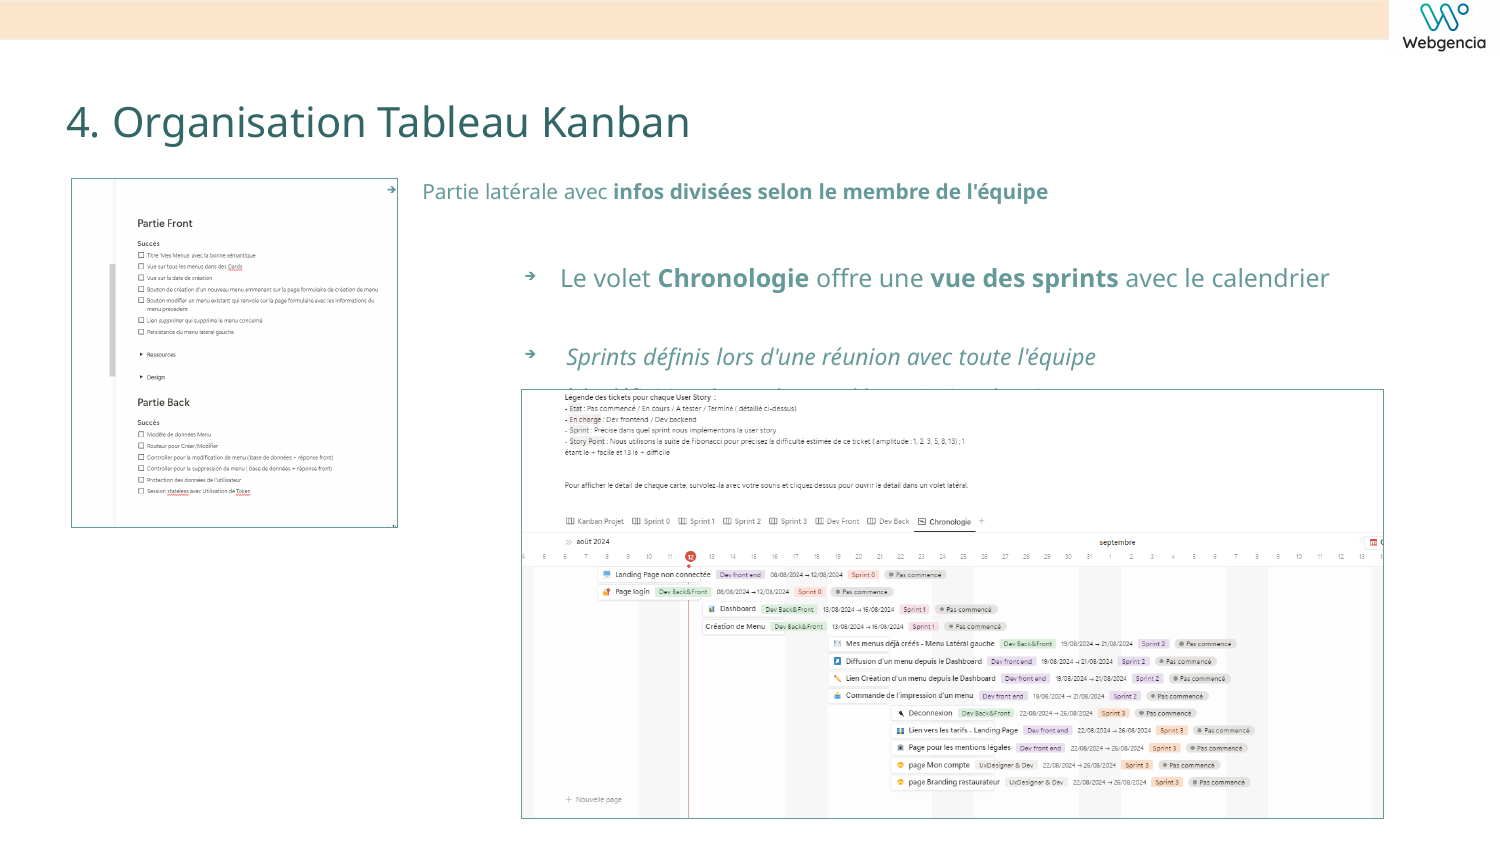

# 4. Organisation Tableau Kanban
Partie latérale avec infos divisées selon le membre de l'équipe
Le volet Chronologie offre une vue des sprints avec le calendrier
 Sprints définis lors d'une réunion avec toute l'équipe
 à la définition du product Backlog > Sprint Planning